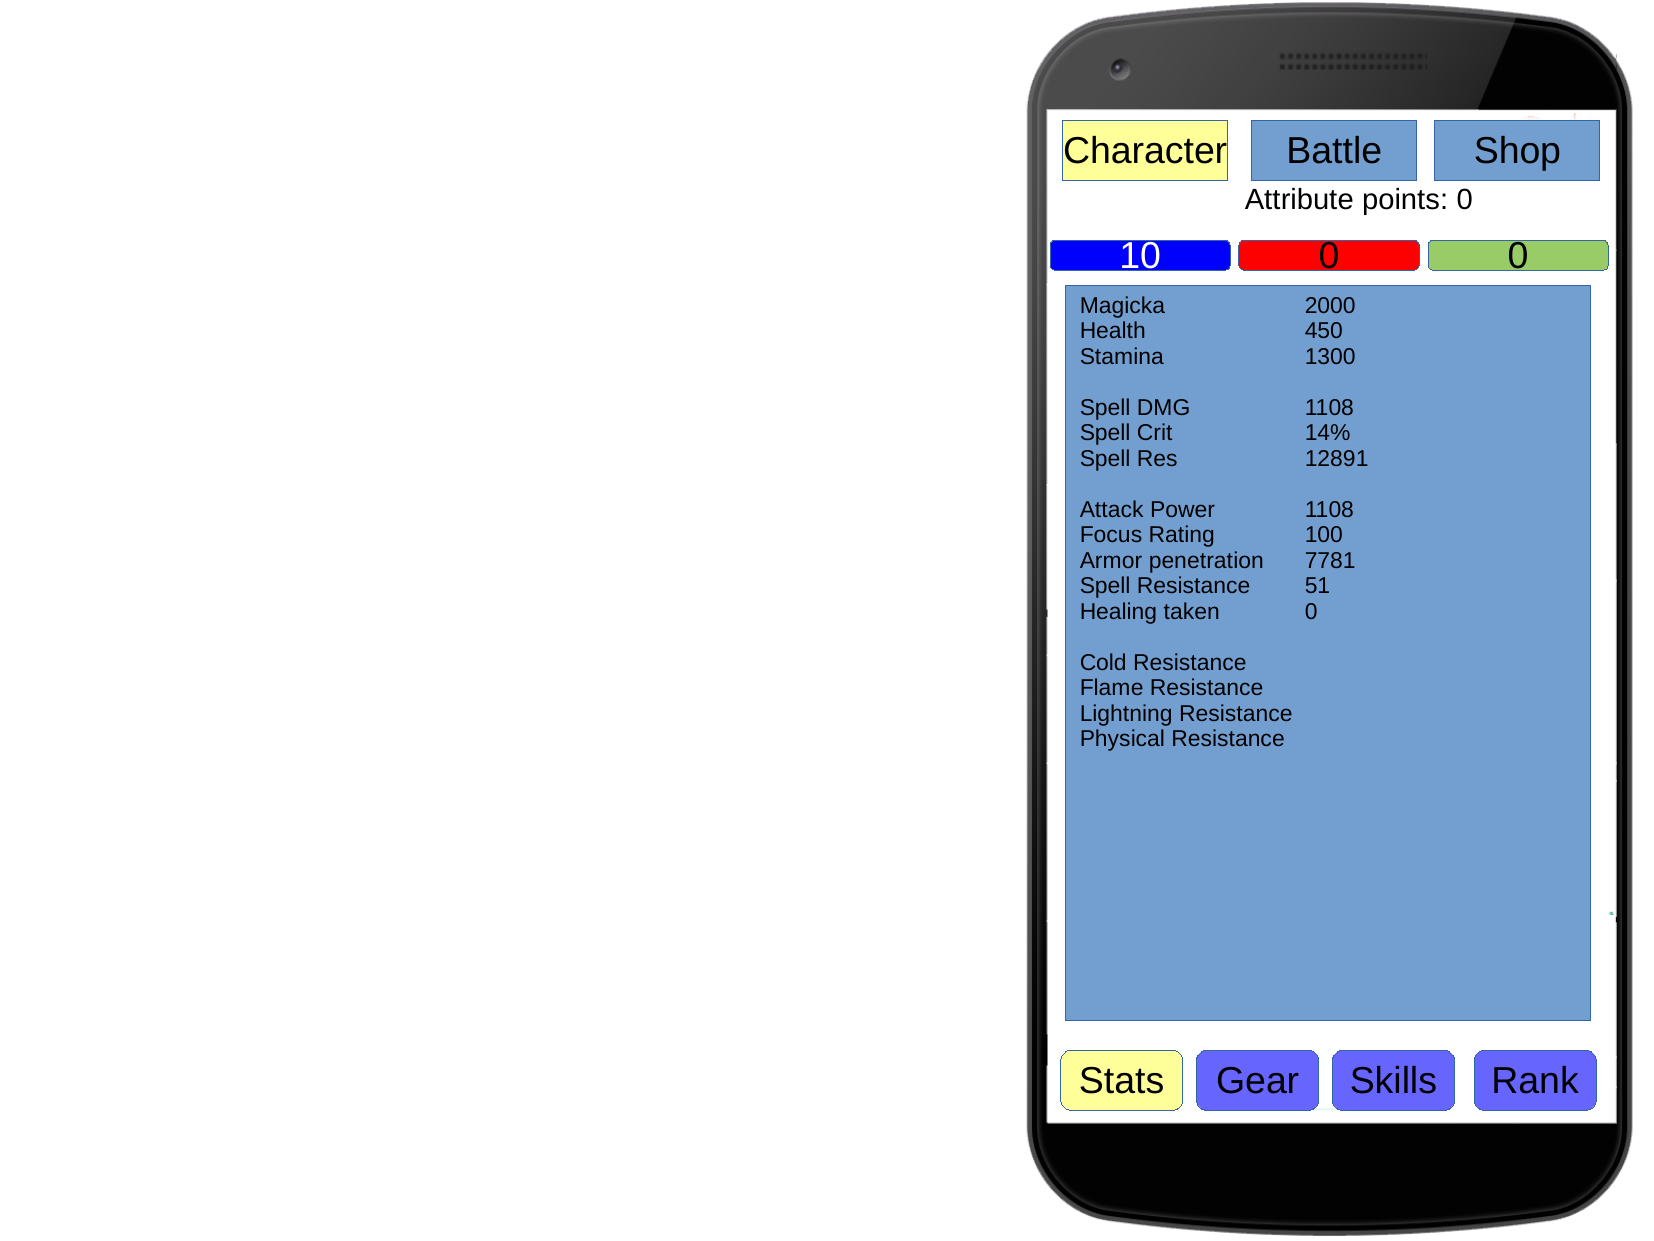

Attribute points: 0
Character
Battle
Shop
0
10
0
Magicka 		2000
Health			450
Stamina		1300
Spell DMG		1108
Spell Crit		14%
Spell Res		12891
Attack Power		1108
Focus Rating		100
Armor penetration	7781
Spell Resistance	51
Healing taken		0
Cold Resistance
Flame Resistance
Lightning Resistance
Physical Resistance
Stats
Gear
Skills
Rank